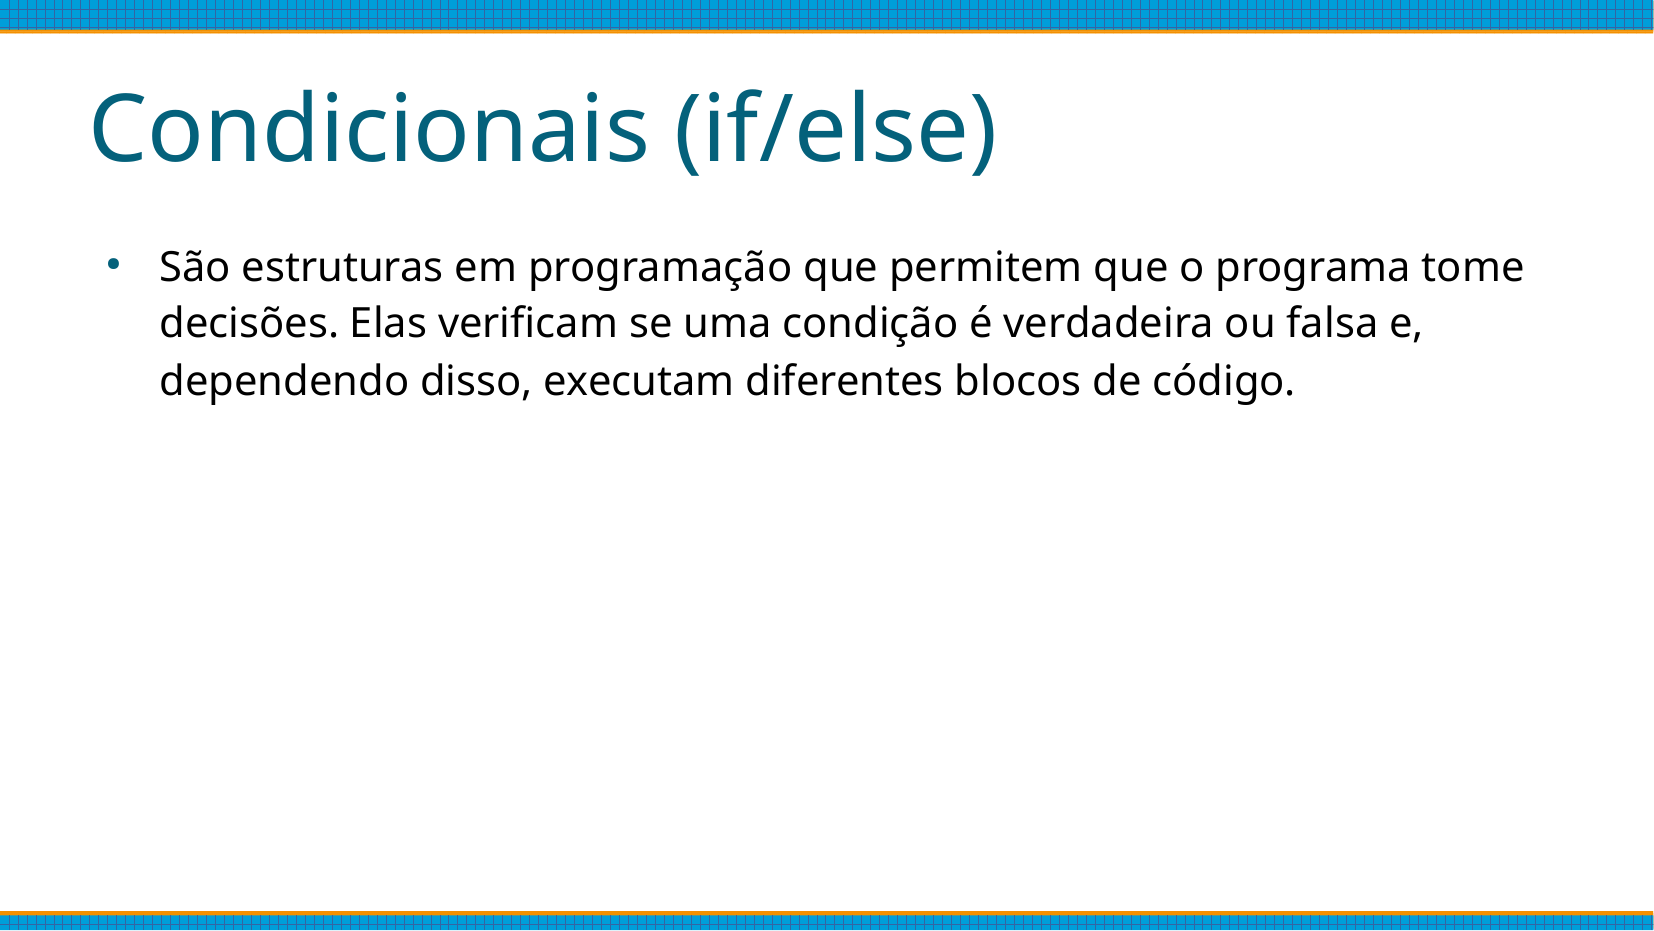

# Condicionais (if/else)
São estruturas em programação que permitem que o programa tome decisões. Elas verificam se uma condição é verdadeira ou falsa e, dependendo disso, executam diferentes blocos de código.